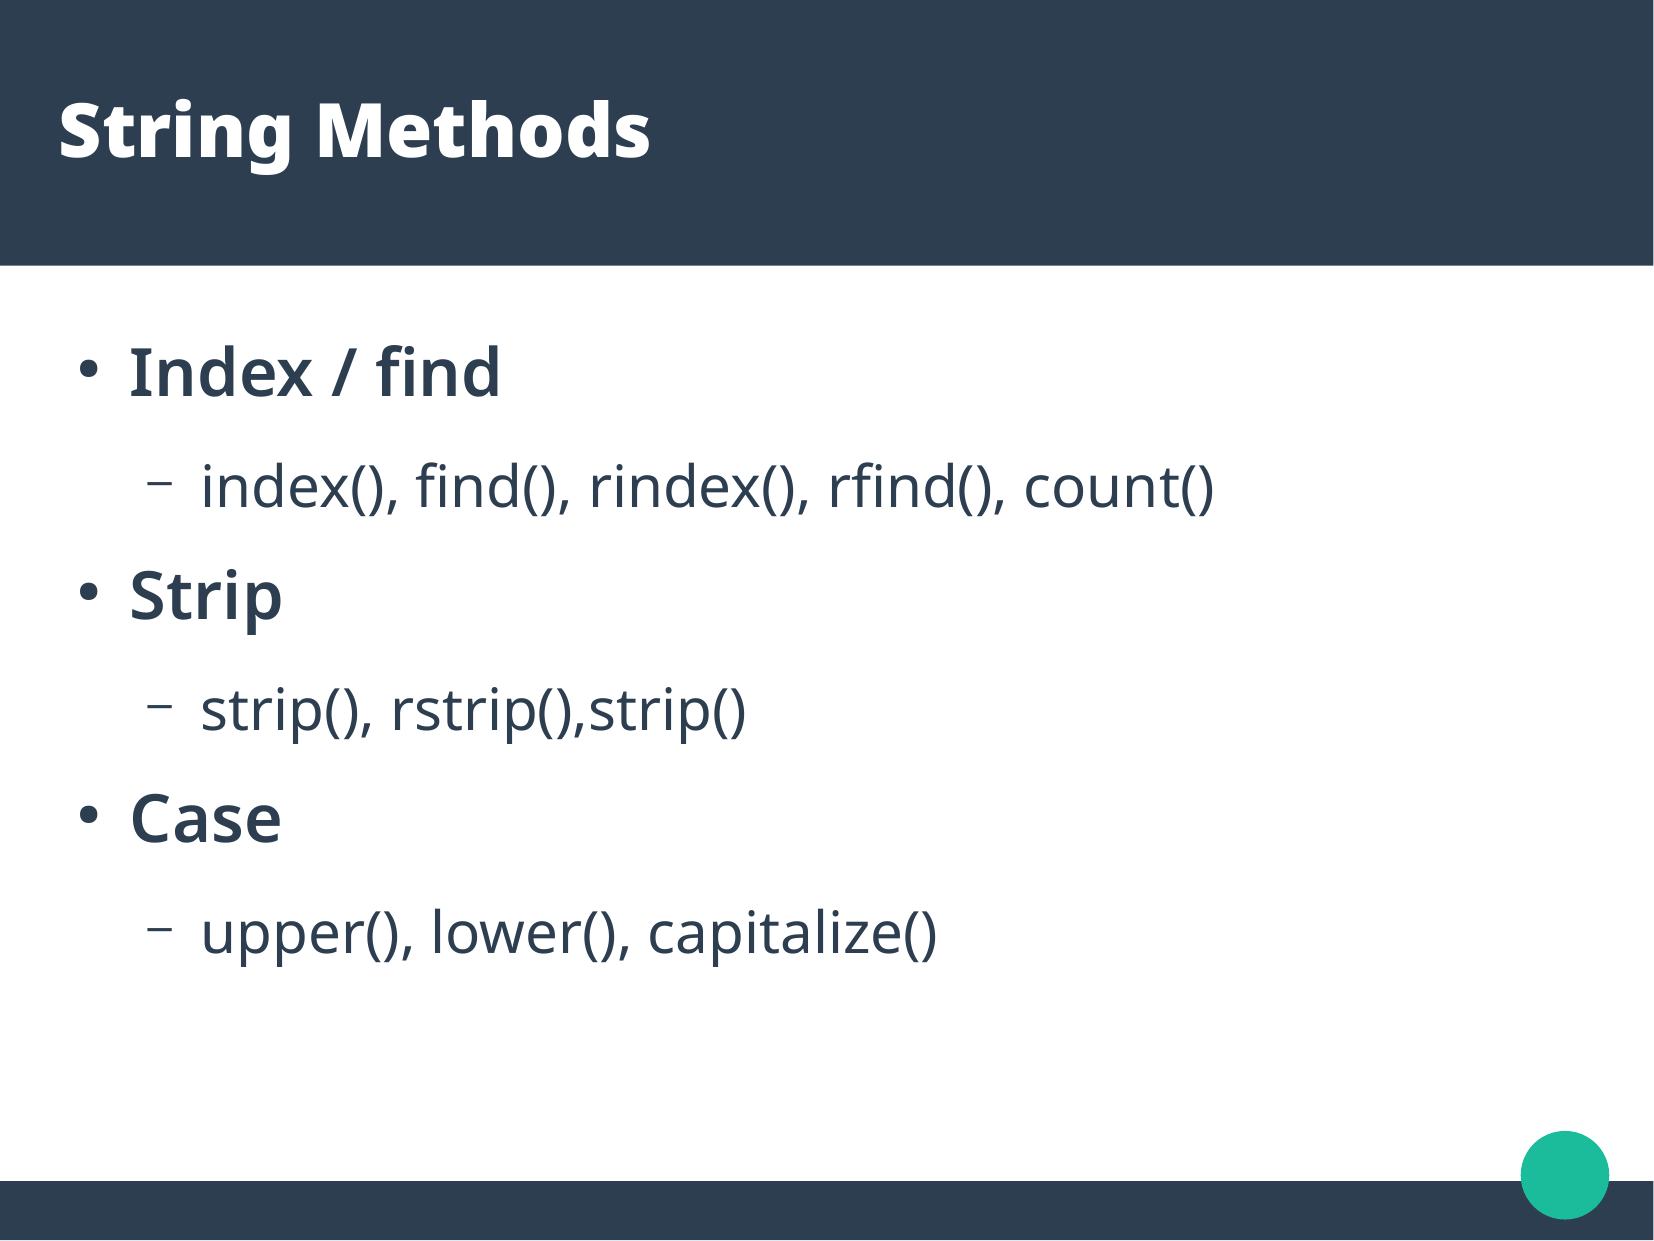

# String Methods
Index / find
index(), find(), rindex(), rfind(), count()
Strip
strip(), rstrip(),strip()
Case
upper(), lower(), capitalize()